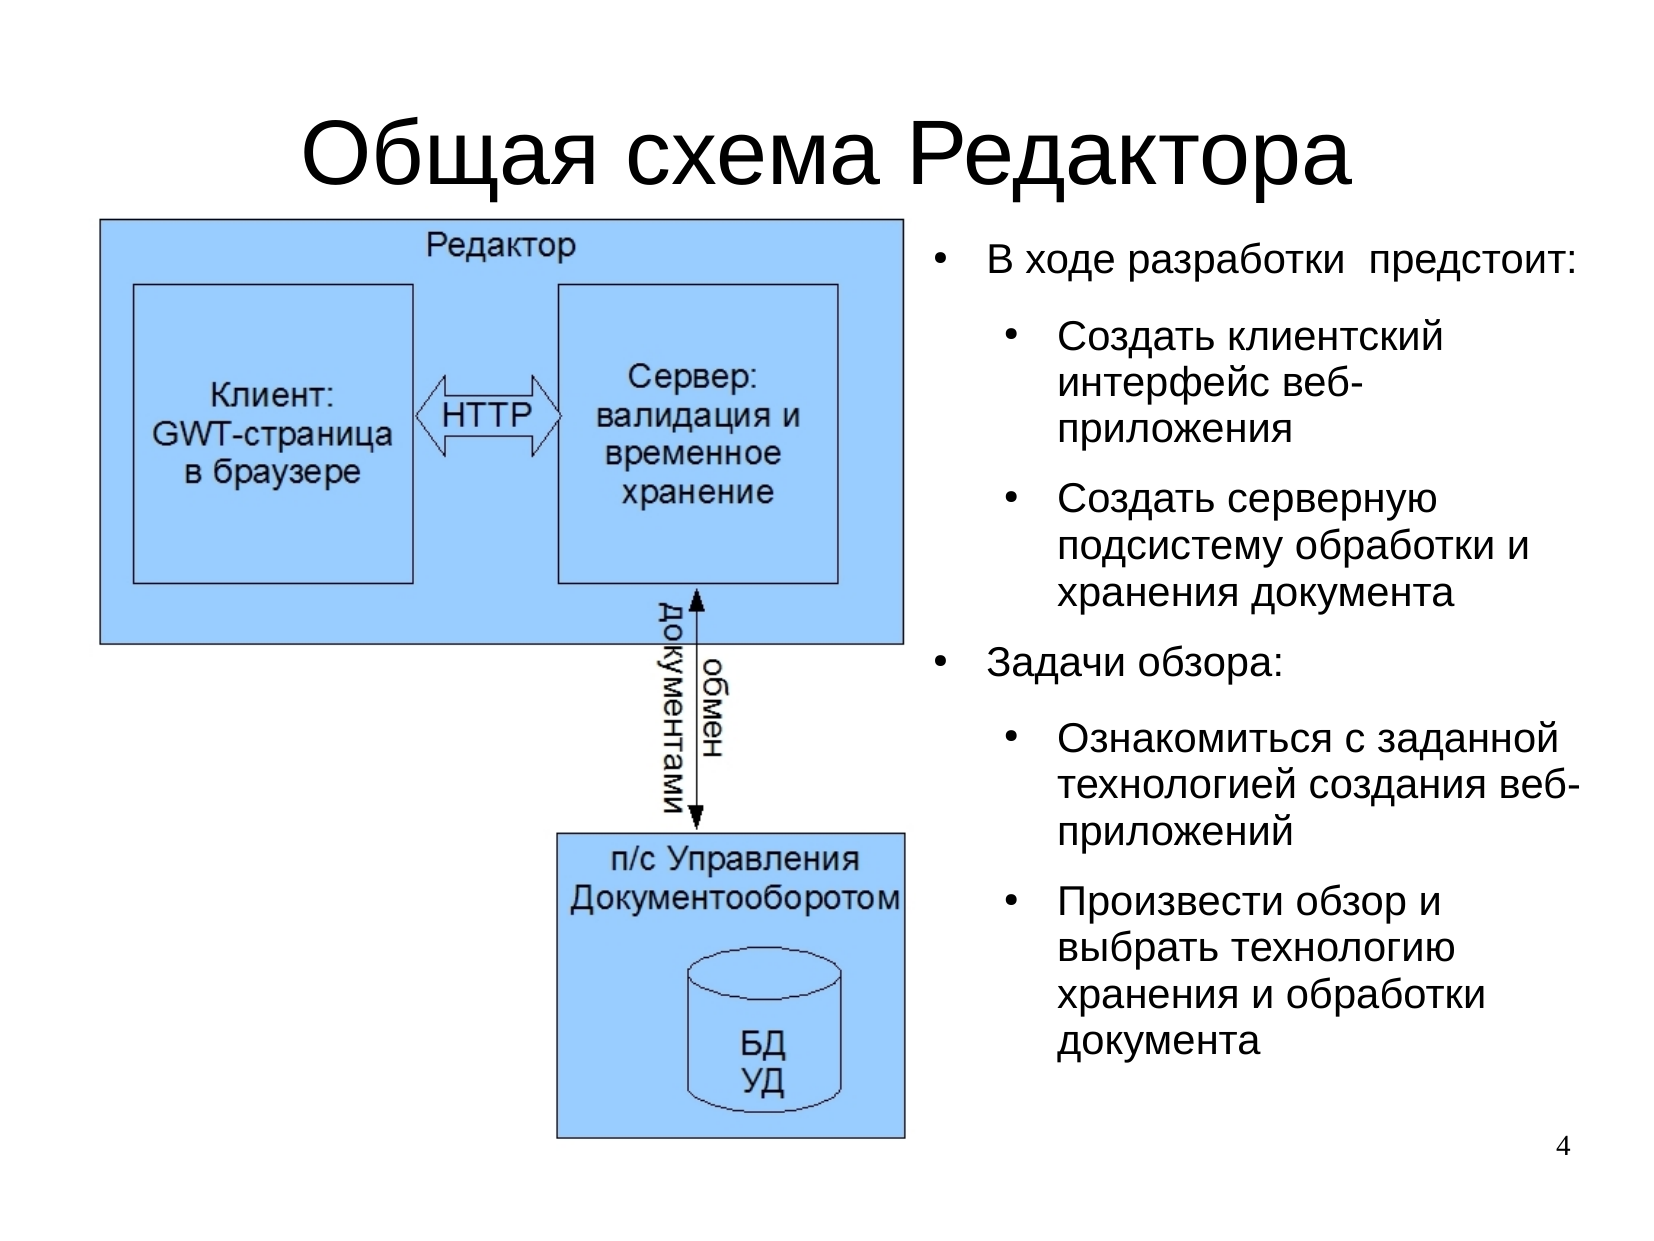

# Общая схема Редактора
В ходе разработки предстоит:
Создать клиентский интерфейс веб-приложения
Создать серверную подсистему обработки и хранения документа
Задачи обзора:
Ознакомиться с заданной технологией создания веб-приложений
Произвести обзор и выбрать технологию хранения и обработки документа
4